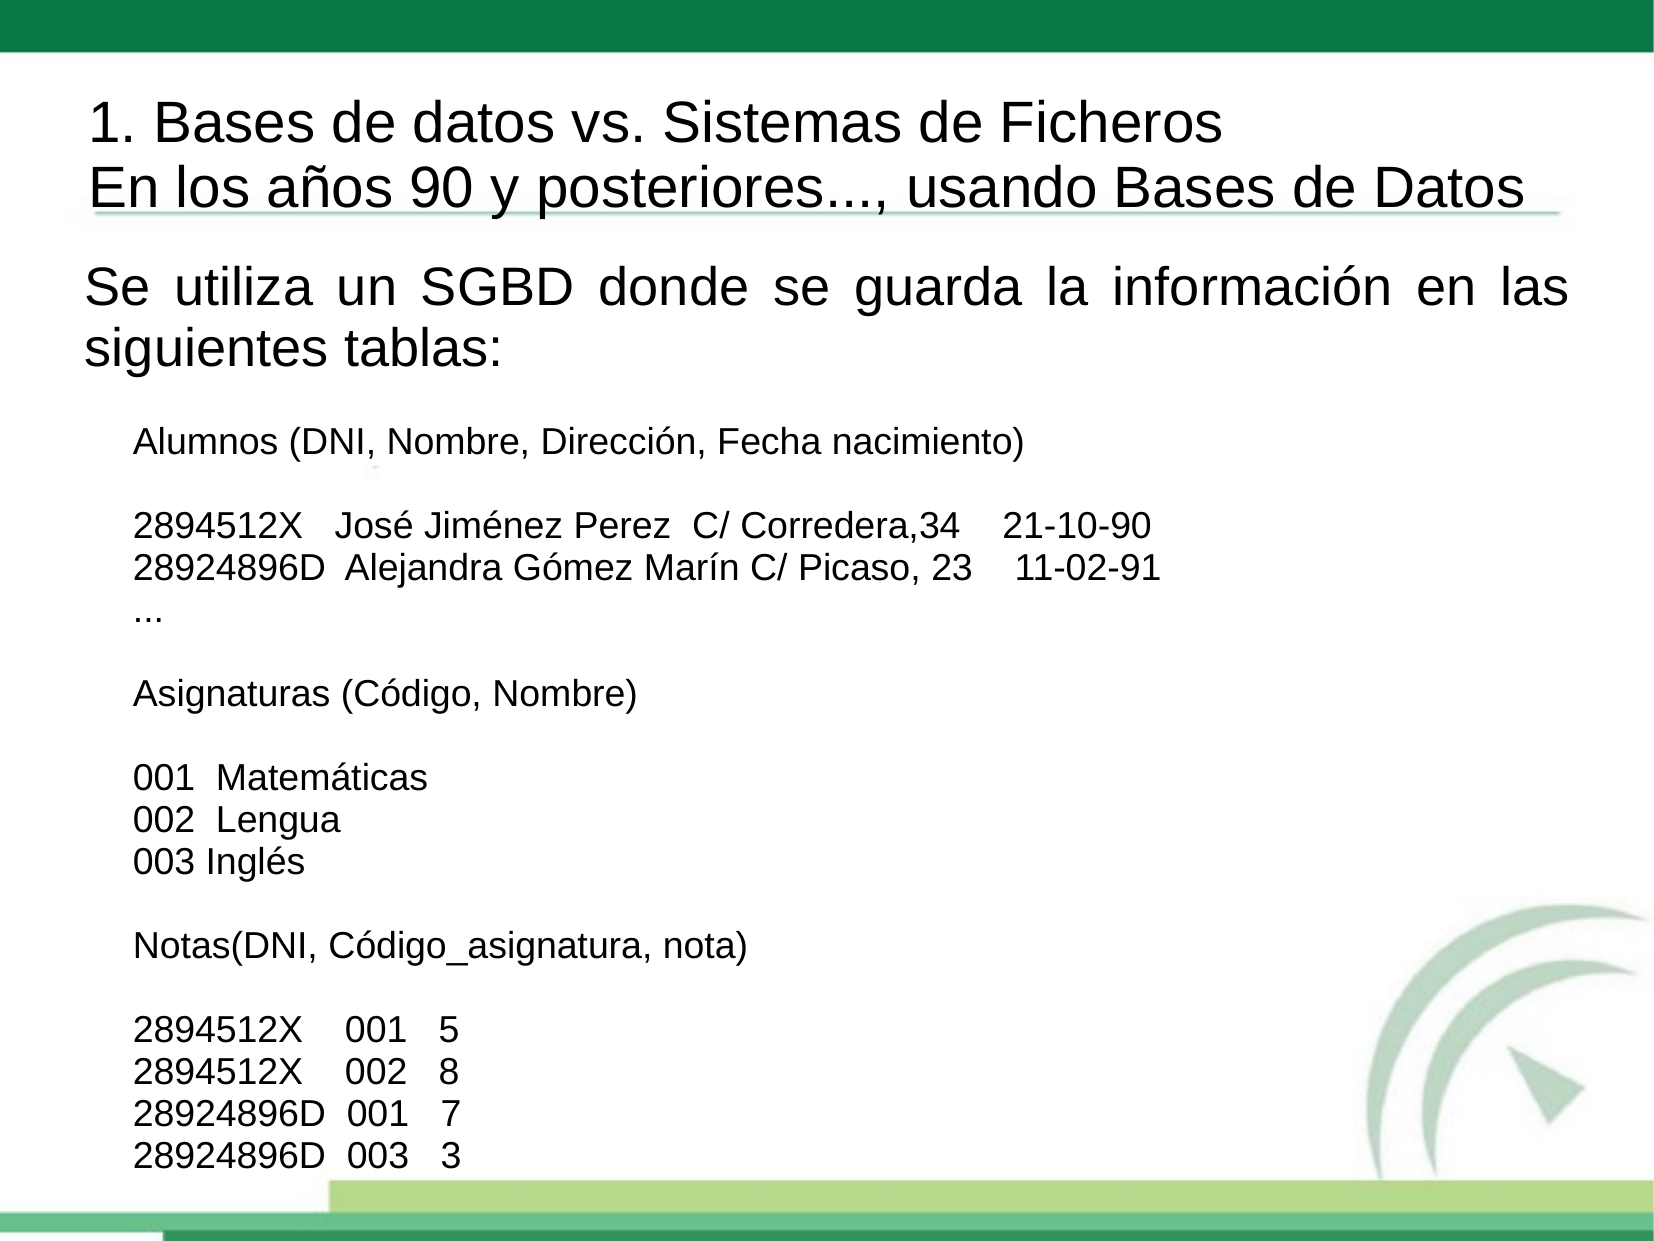

# 1. Bases de datos vs. Sistemas de Ficheros En los años 90 y posteriores..., usando Bases de Datos
Se utiliza un SGBD donde se guarda la información en las siguientes tablas:
Alumnos (DNI, Nombre, Dirección, Fecha nacimiento)
2894512X José Jiménez Perez C/ Corredera,34 21-10-90
28924896D Alejandra Gómez Marín C/ Picaso, 23 11-02-91
...
Asignaturas (Código, Nombre)
001 Matemáticas
002 Lengua
003 Inglés
Notas(DNI, Código_asignatura, nota)
2894512X 001 5
2894512X 002 8
28924896D 001 7
28924896D 003 3